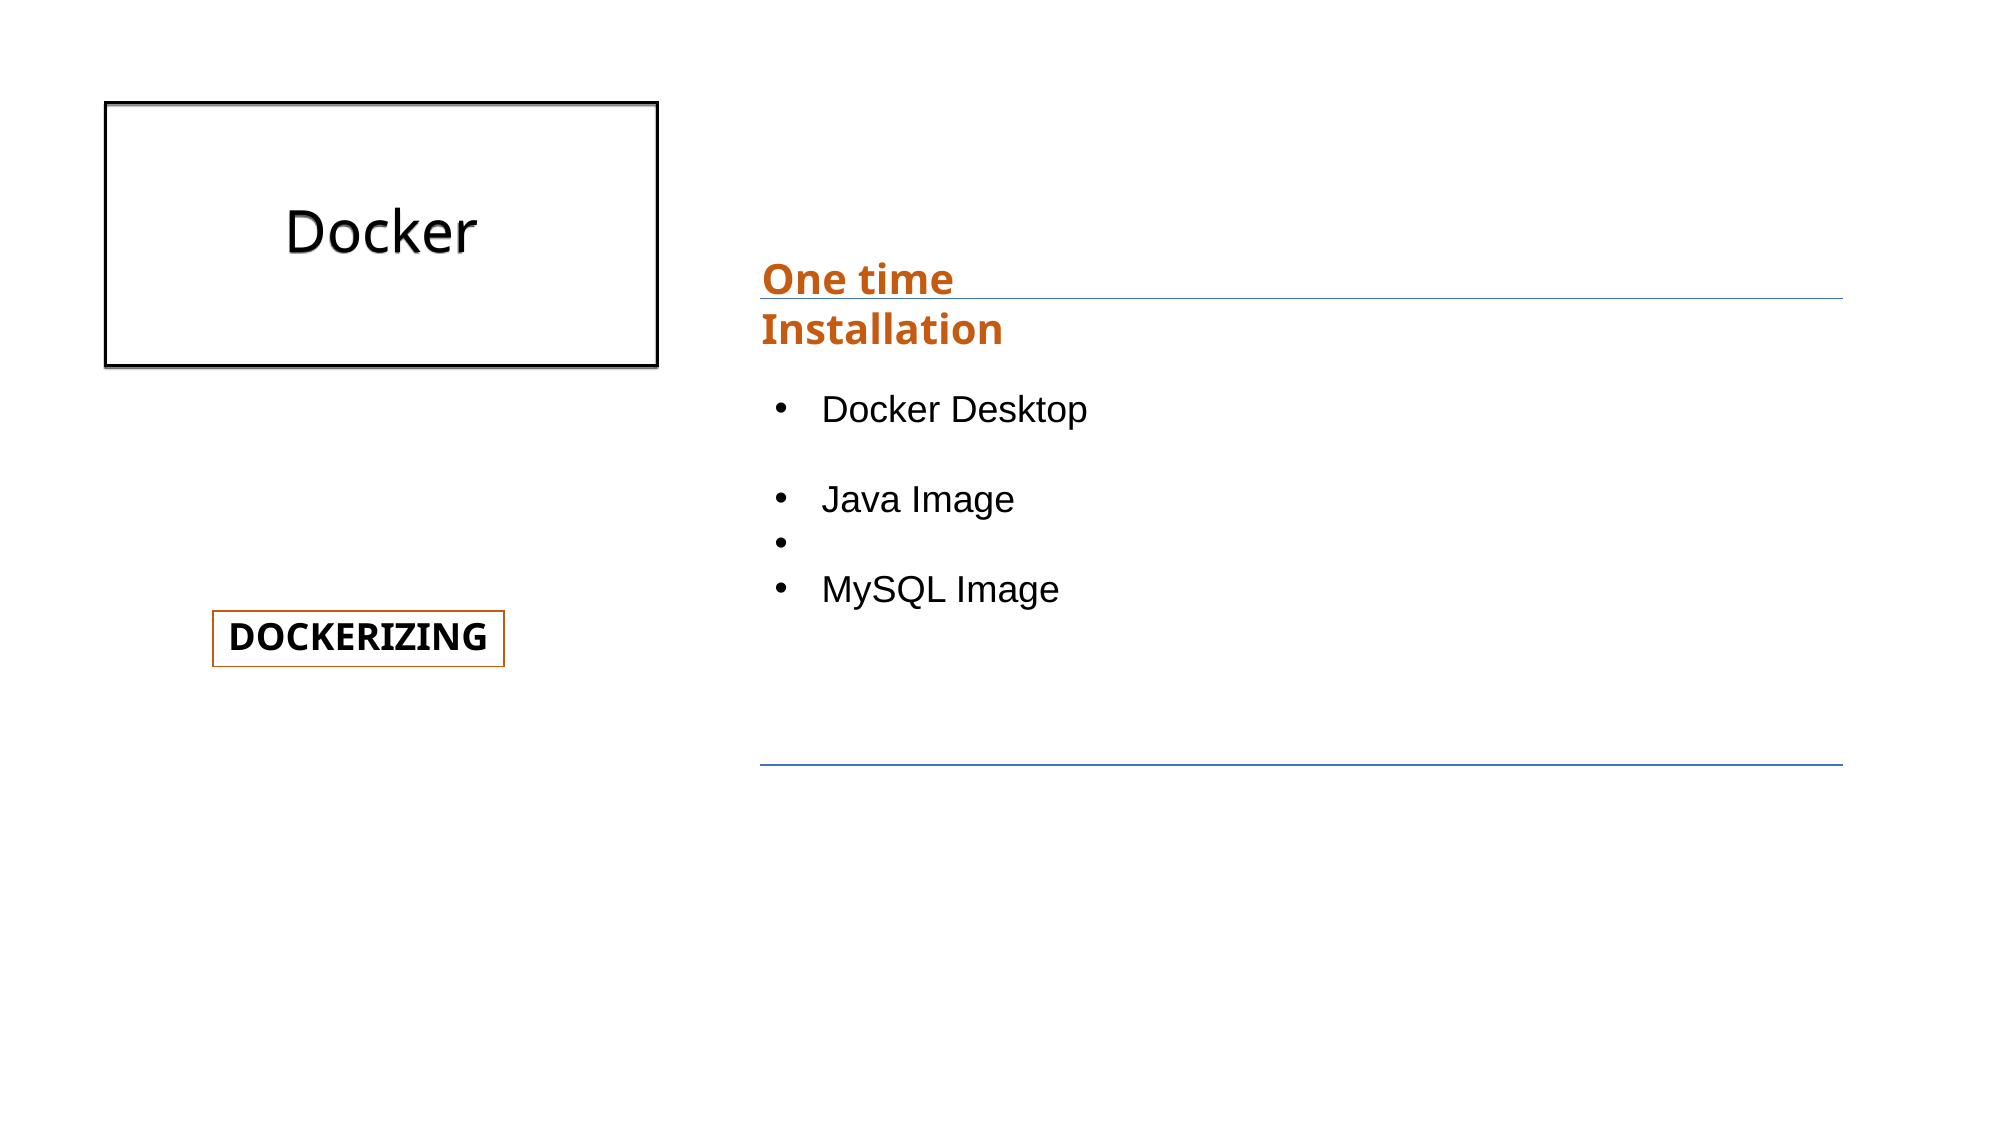

# Docker
One time Installation
Docker Desktop
Java Image
MySQL Image
DOCKERIZING